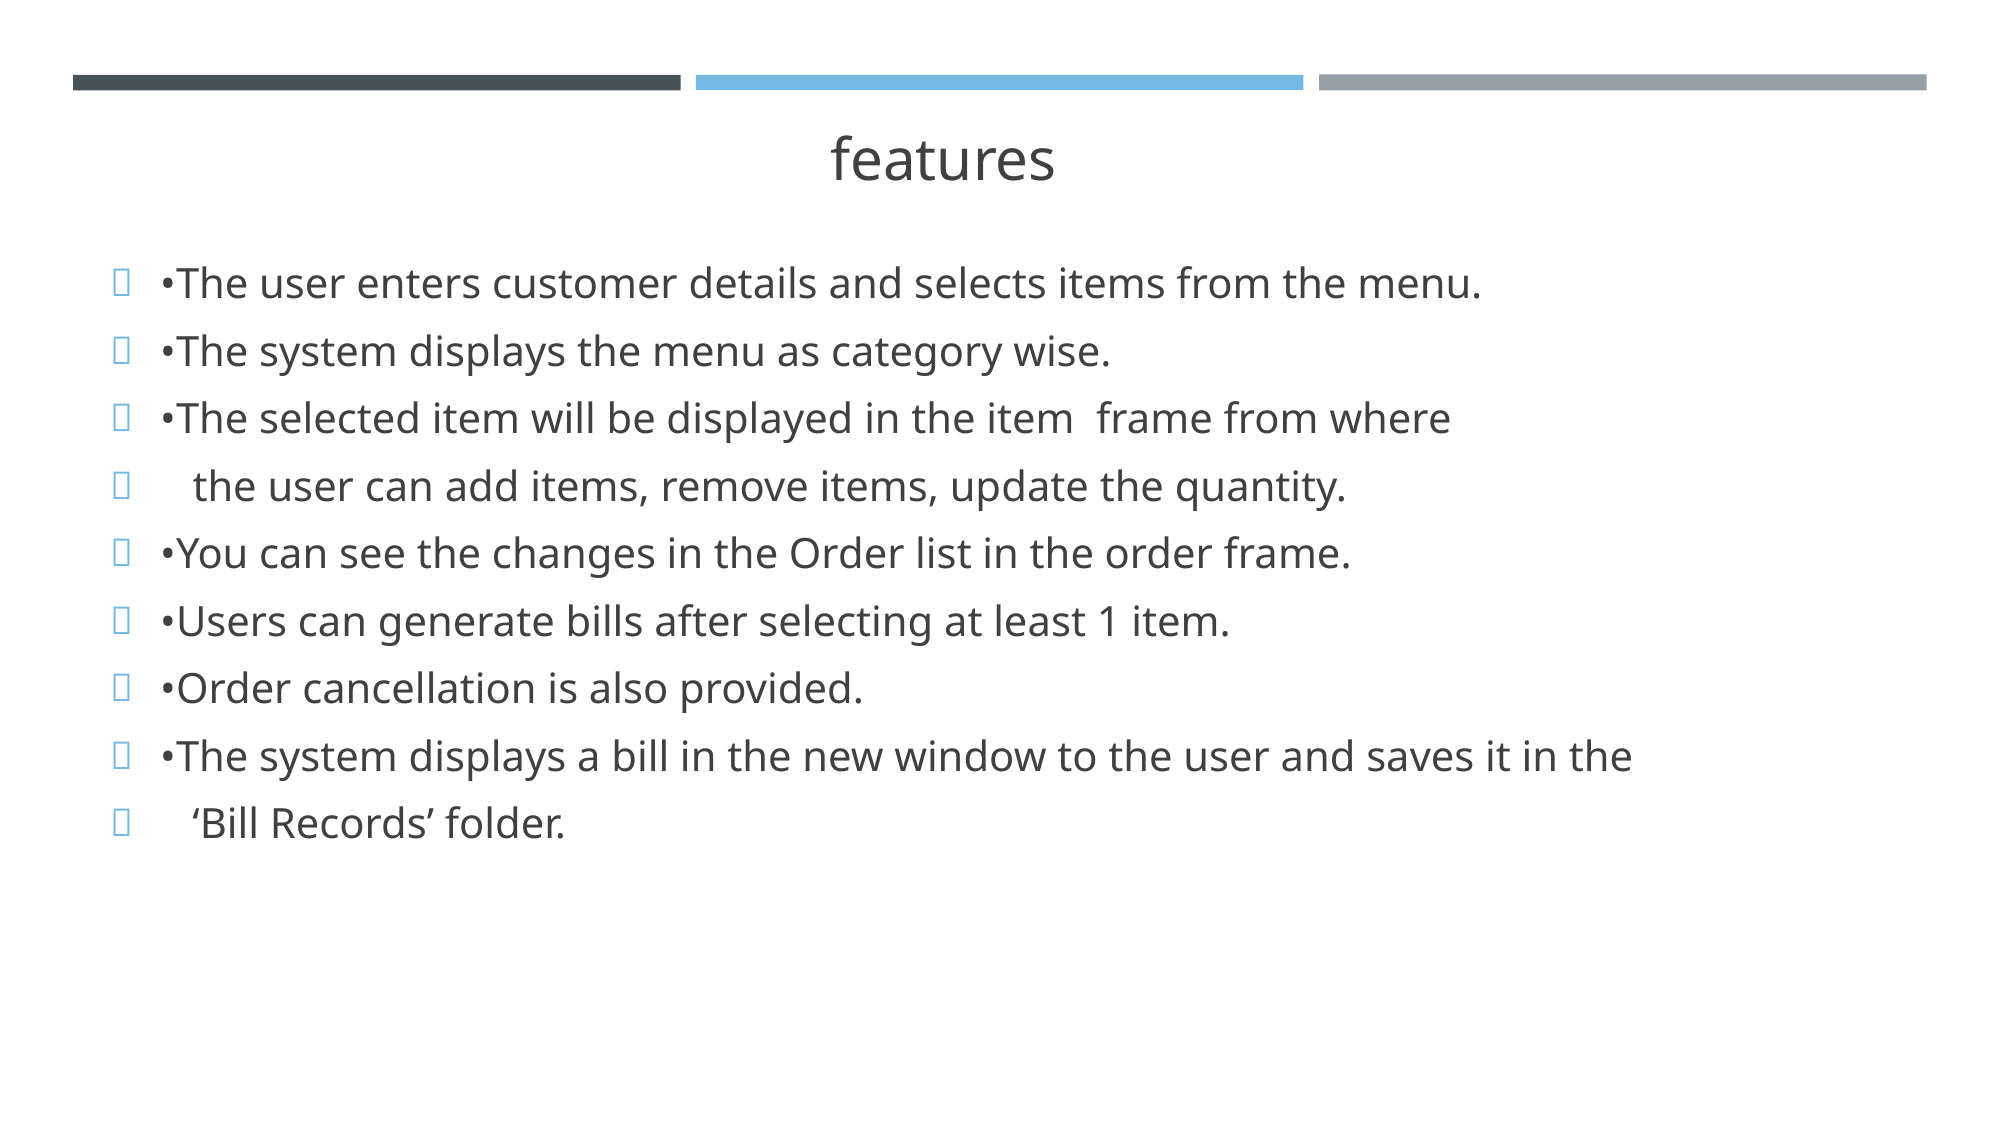

# features
•The user enters customer details and selects items from the menu.
•The system displays the menu as category wise.
•The selected item will be displayed in the item frame from where
 the user can add items, remove items, update the quantity.
•You can see the changes in the Order list in the order frame.
•Users can generate bills after selecting at least 1 item.
•Order cancellation is also provided.
•The system displays a bill in the new window to the user and saves it in the
 ‘Bill Records’ folder.